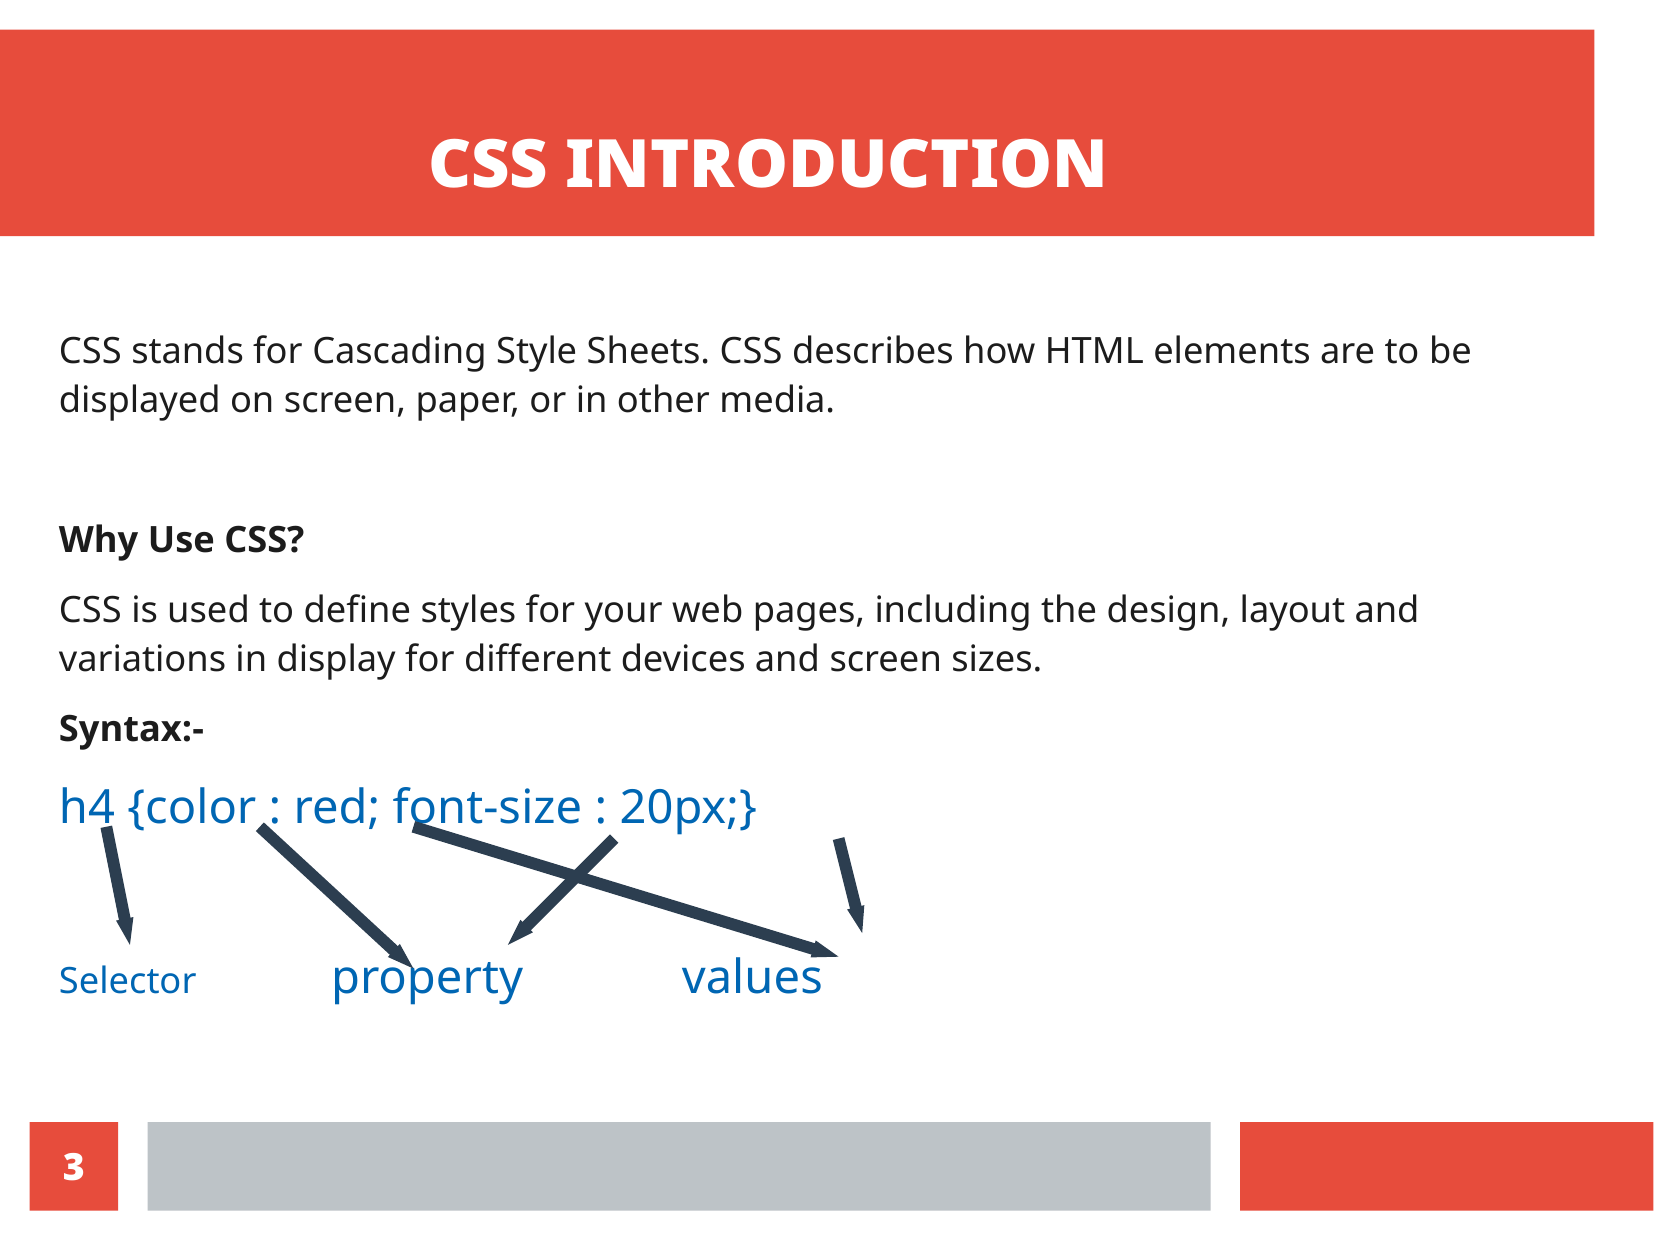

# CSS INTRODUCTION
CSS stands for Cascading Style Sheets. CSS describes how HTML elements are to be displayed on screen, paper, or in other media.
Why Use CSS?
CSS is used to define styles for your web pages, including the design, layout and variations in display for different devices and screen sizes.
Syntax:-
h4 {color : red; font-size : 20px;}
Selector property values
3